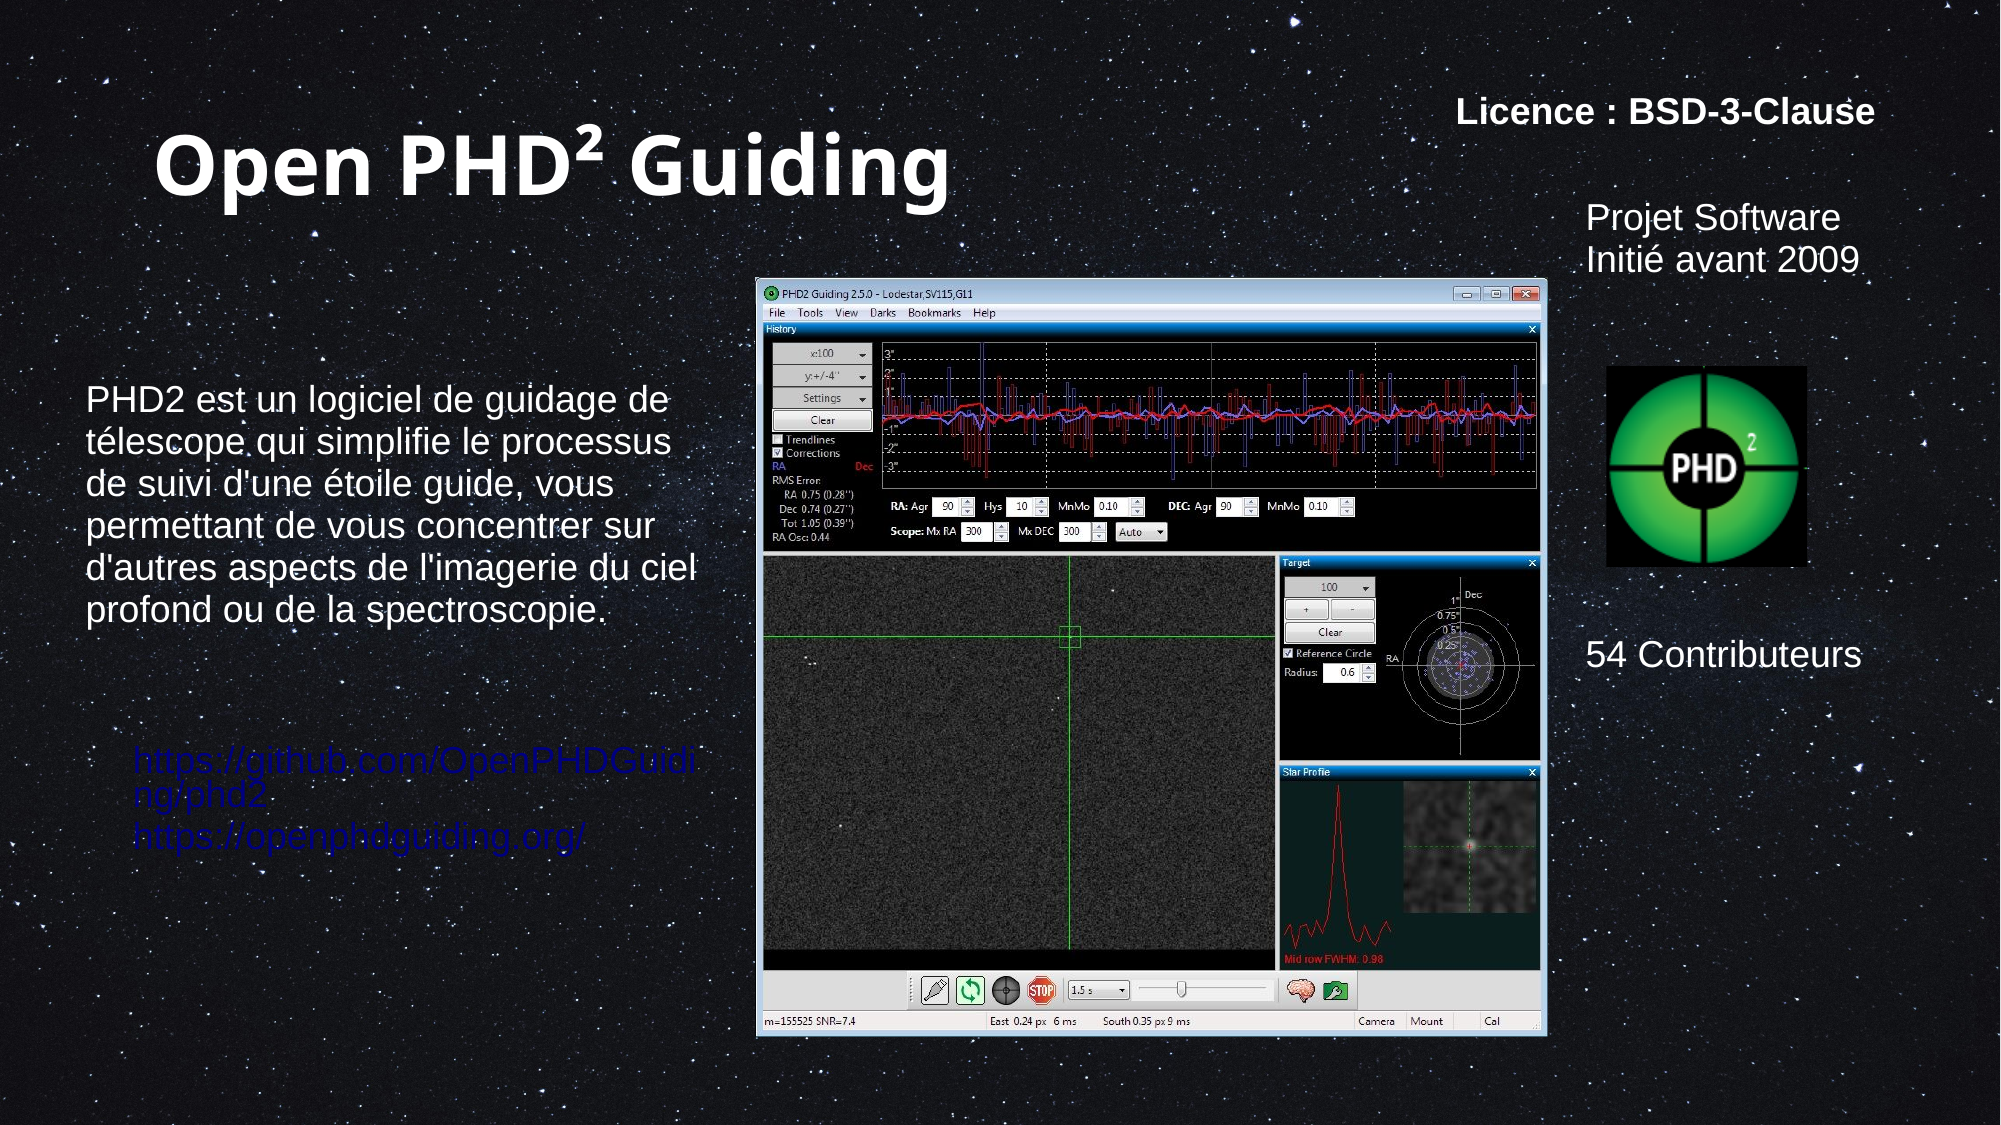

# Open PHD² Guiding
Licence : BSD-3-Clause
Projet Software
Initié avant 2009
PHD2 est un logiciel de guidage de télescope qui simplifie le processus de suivi d'une étoile guide, vous permettant de vous concentrer sur d'autres aspects de l'imagerie du ciel profond ou de la spectroscopie.
54 Contributeurs
https://github.com/OpenPHDGuiding/phd2
https://openphdguiding.org/